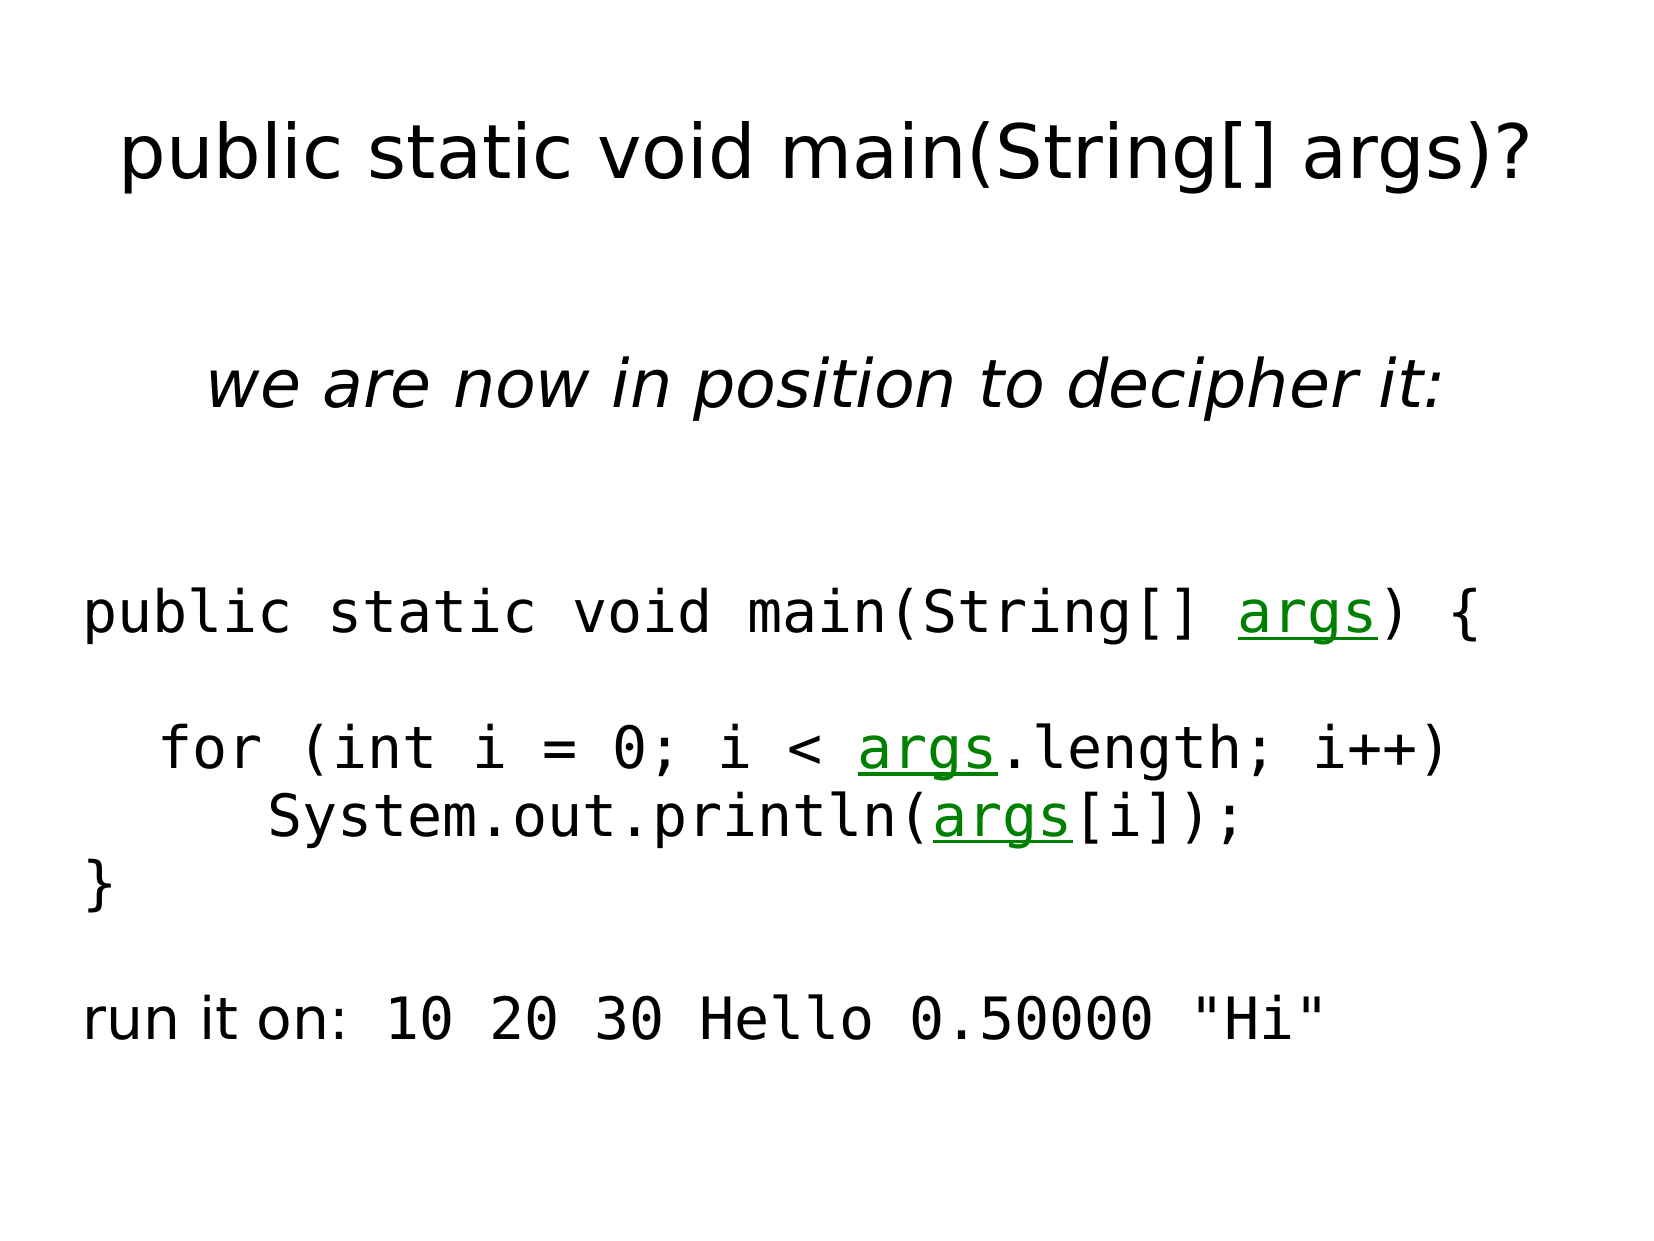

# public static void main(String[] args)?
we are now in position to decipher it:
public static void main(String[] args) {
	for (int i = 0; i < args.length; i++)
 		 System.out.println(args[i]);
}
run it on: 10 20 30 Hello 0.50000 "Hi"